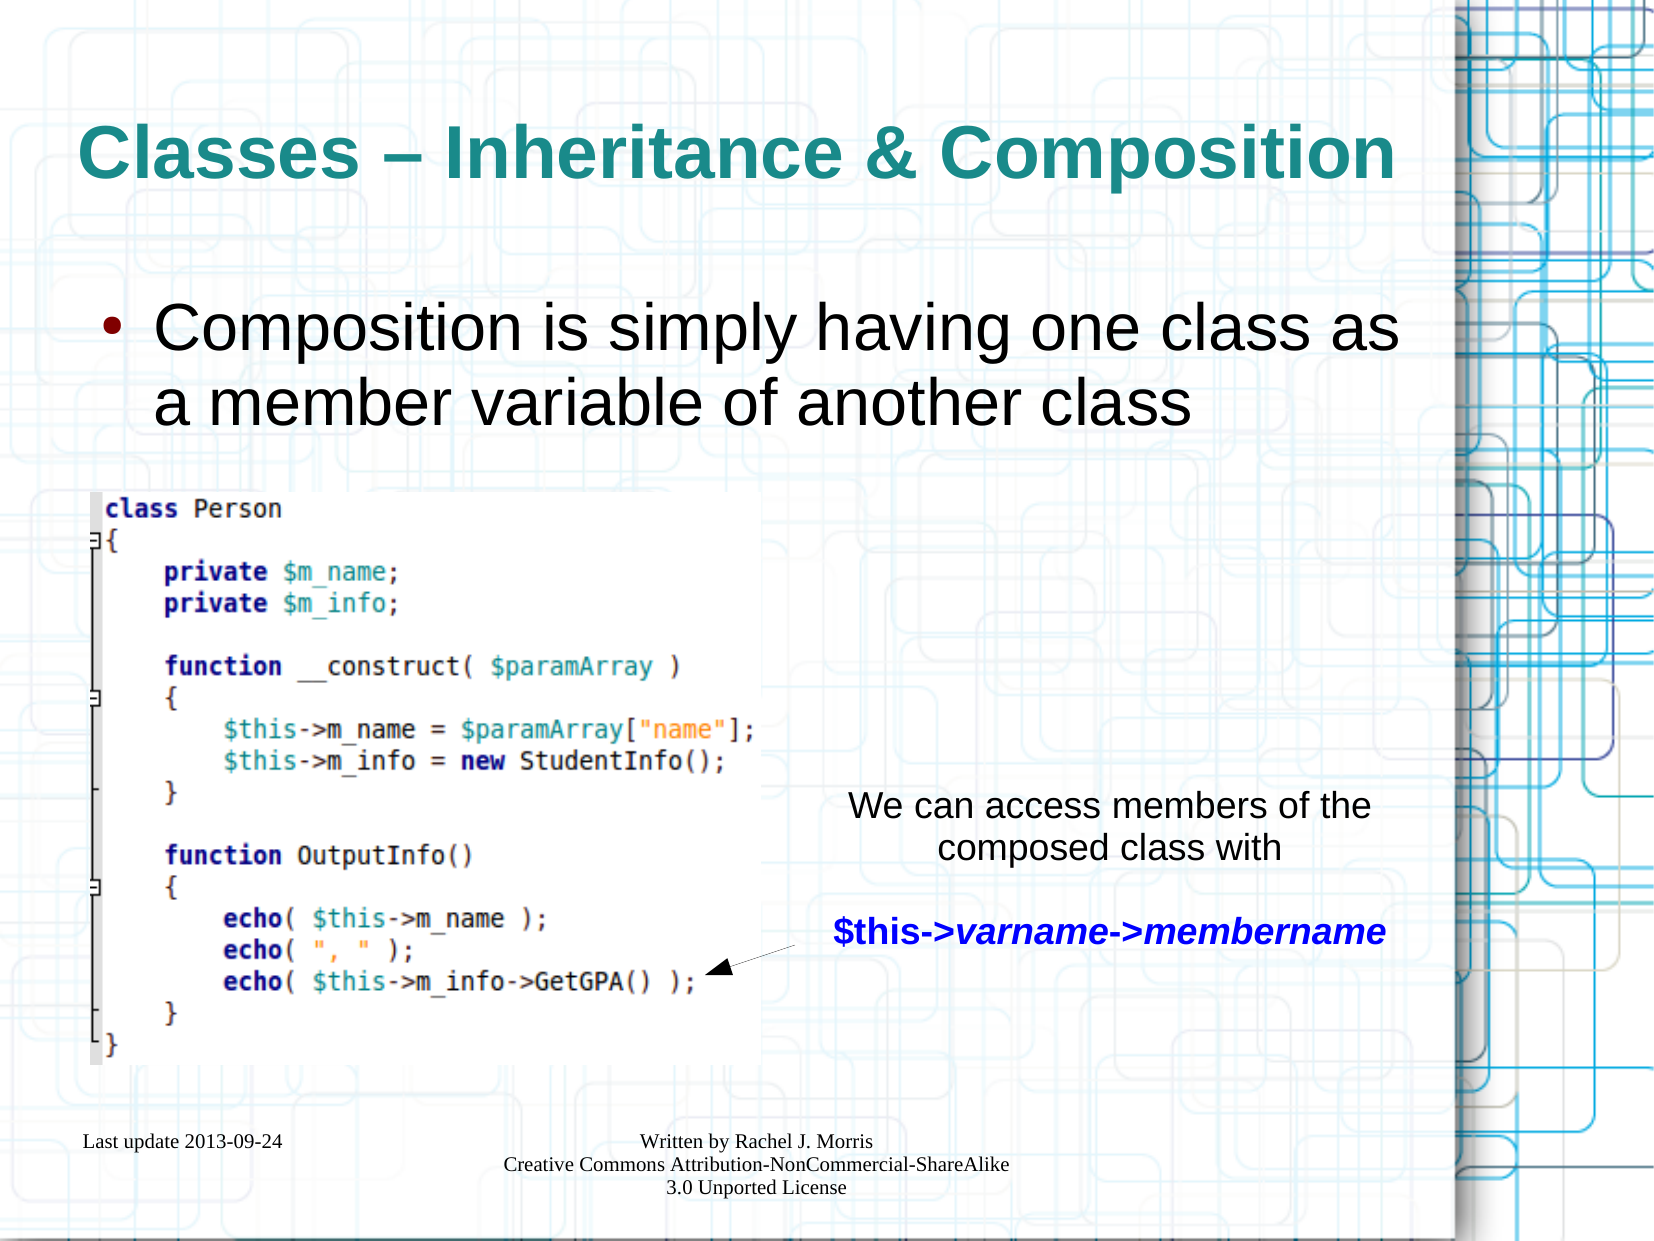

# Classes – Inheritance & Composition
Composition is simply having one class as a member variable of another class
We can access members of the composed class with
$this->varname->membername